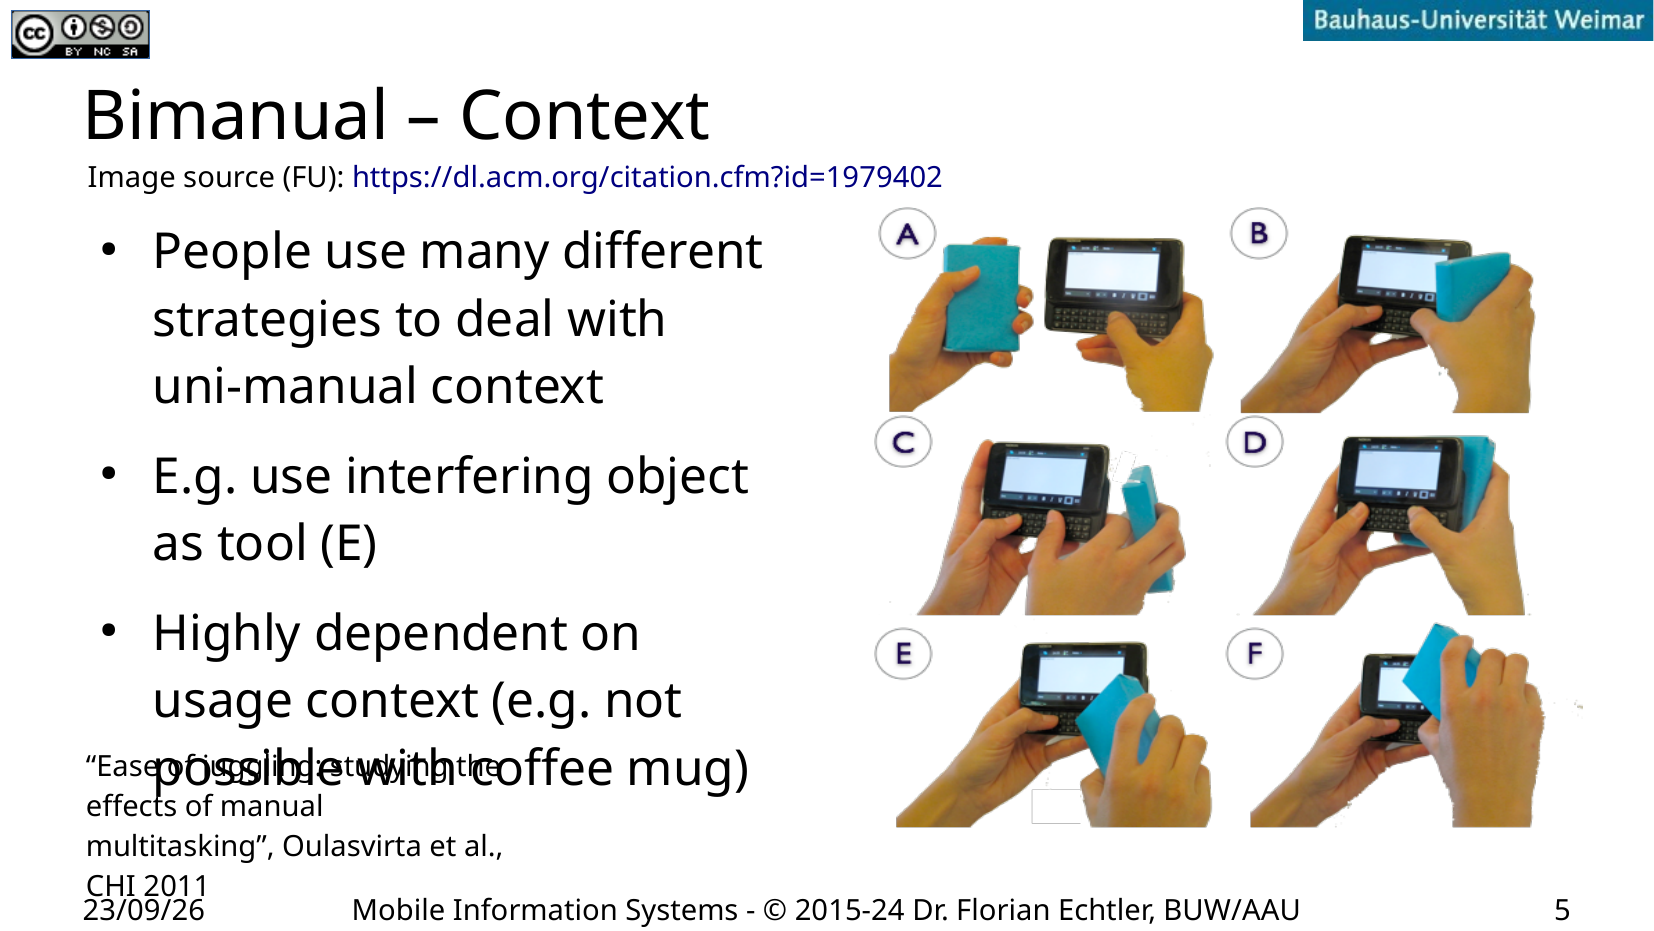

# Bimanual – Context
Image source (FU): https://dl.acm.org/citation.cfm?id=1979402
People use many different strategies to deal with uni-manual context
E.g. use interfering object as tool (E)
Highly dependent on usage context (e.g. not possible with coffee mug)
“Ease of juggling: studying the effects of manual multitasking”, Oulasvirta et al., CHI 2011
Mobile Information Systems - © 2015-24 Dr. Florian Echtler, BUW/AAU
5